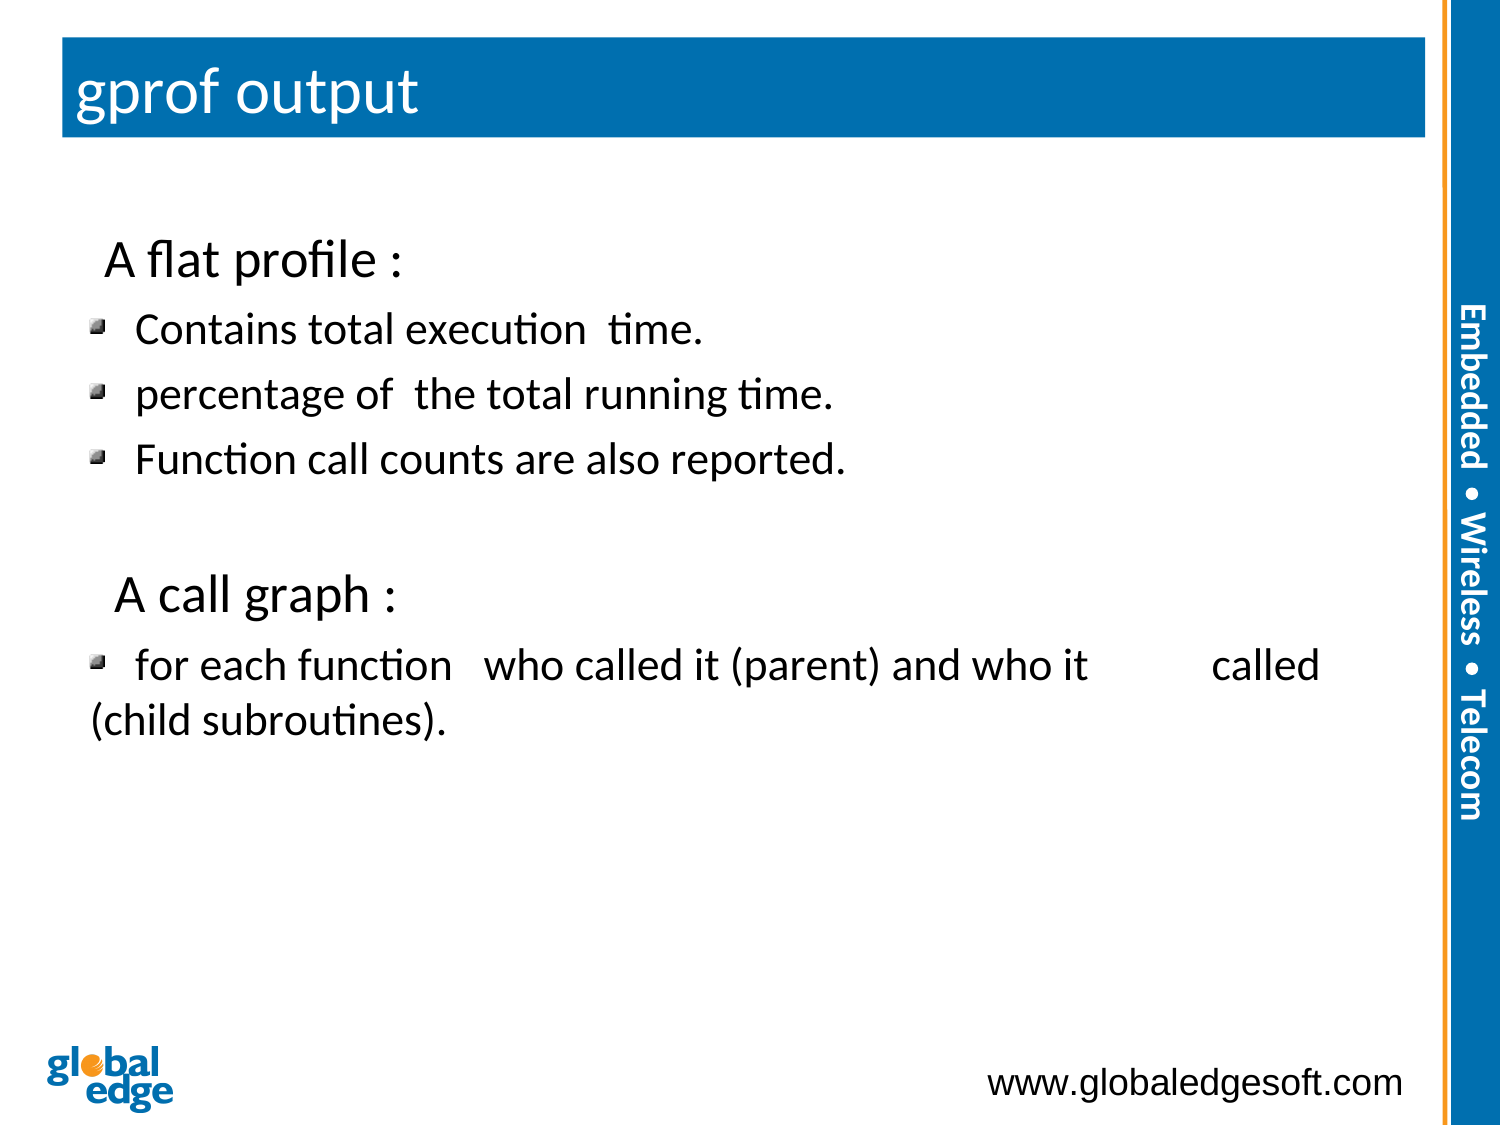

# gprof output
A flat profile :
 Contains total execution time.
 percentage of the total running time.
 Function call counts are also reported.
 A call graph :
 for each function 	who called it (parent) and who it called (child subroutines).